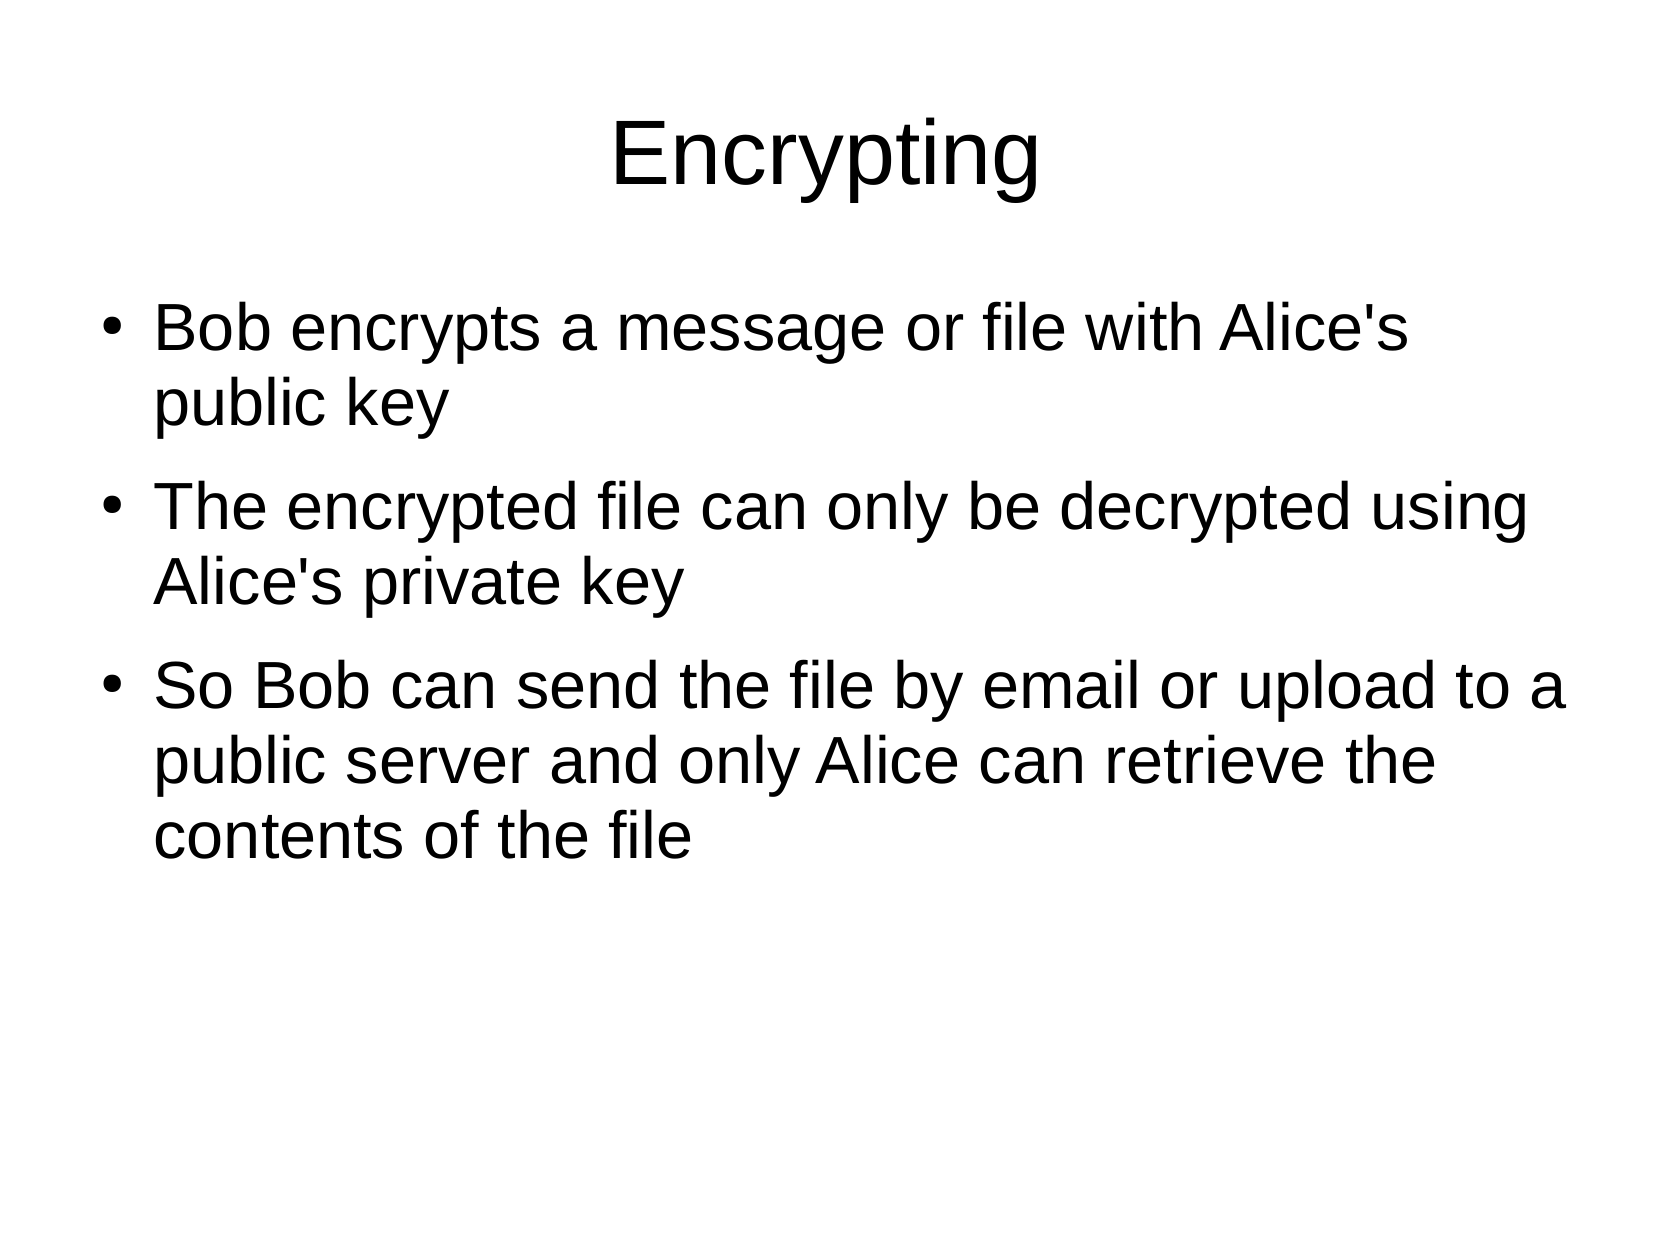

# Encrypting
Bob encrypts a message or file with Alice's public key
The encrypted file can only be decrypted using Alice's private key
So Bob can send the file by email or upload to a public server and only Alice can retrieve the contents of the file